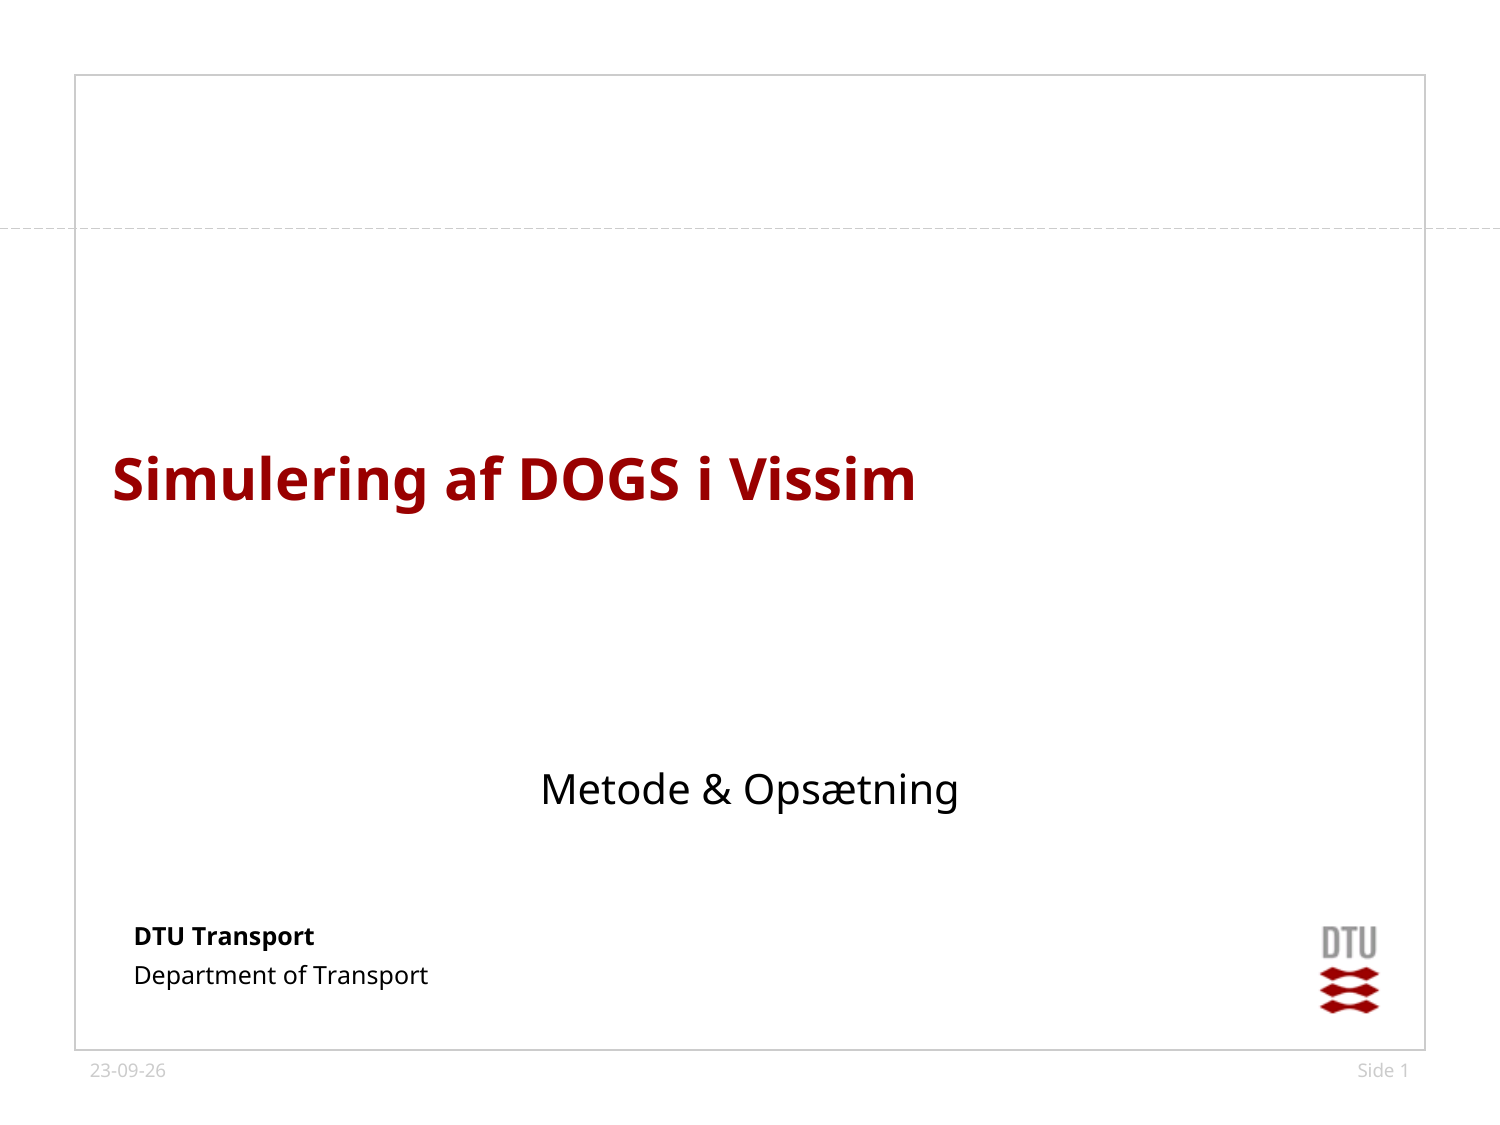

# Simulering af DOGS i Vissim
Metode & Opsætning